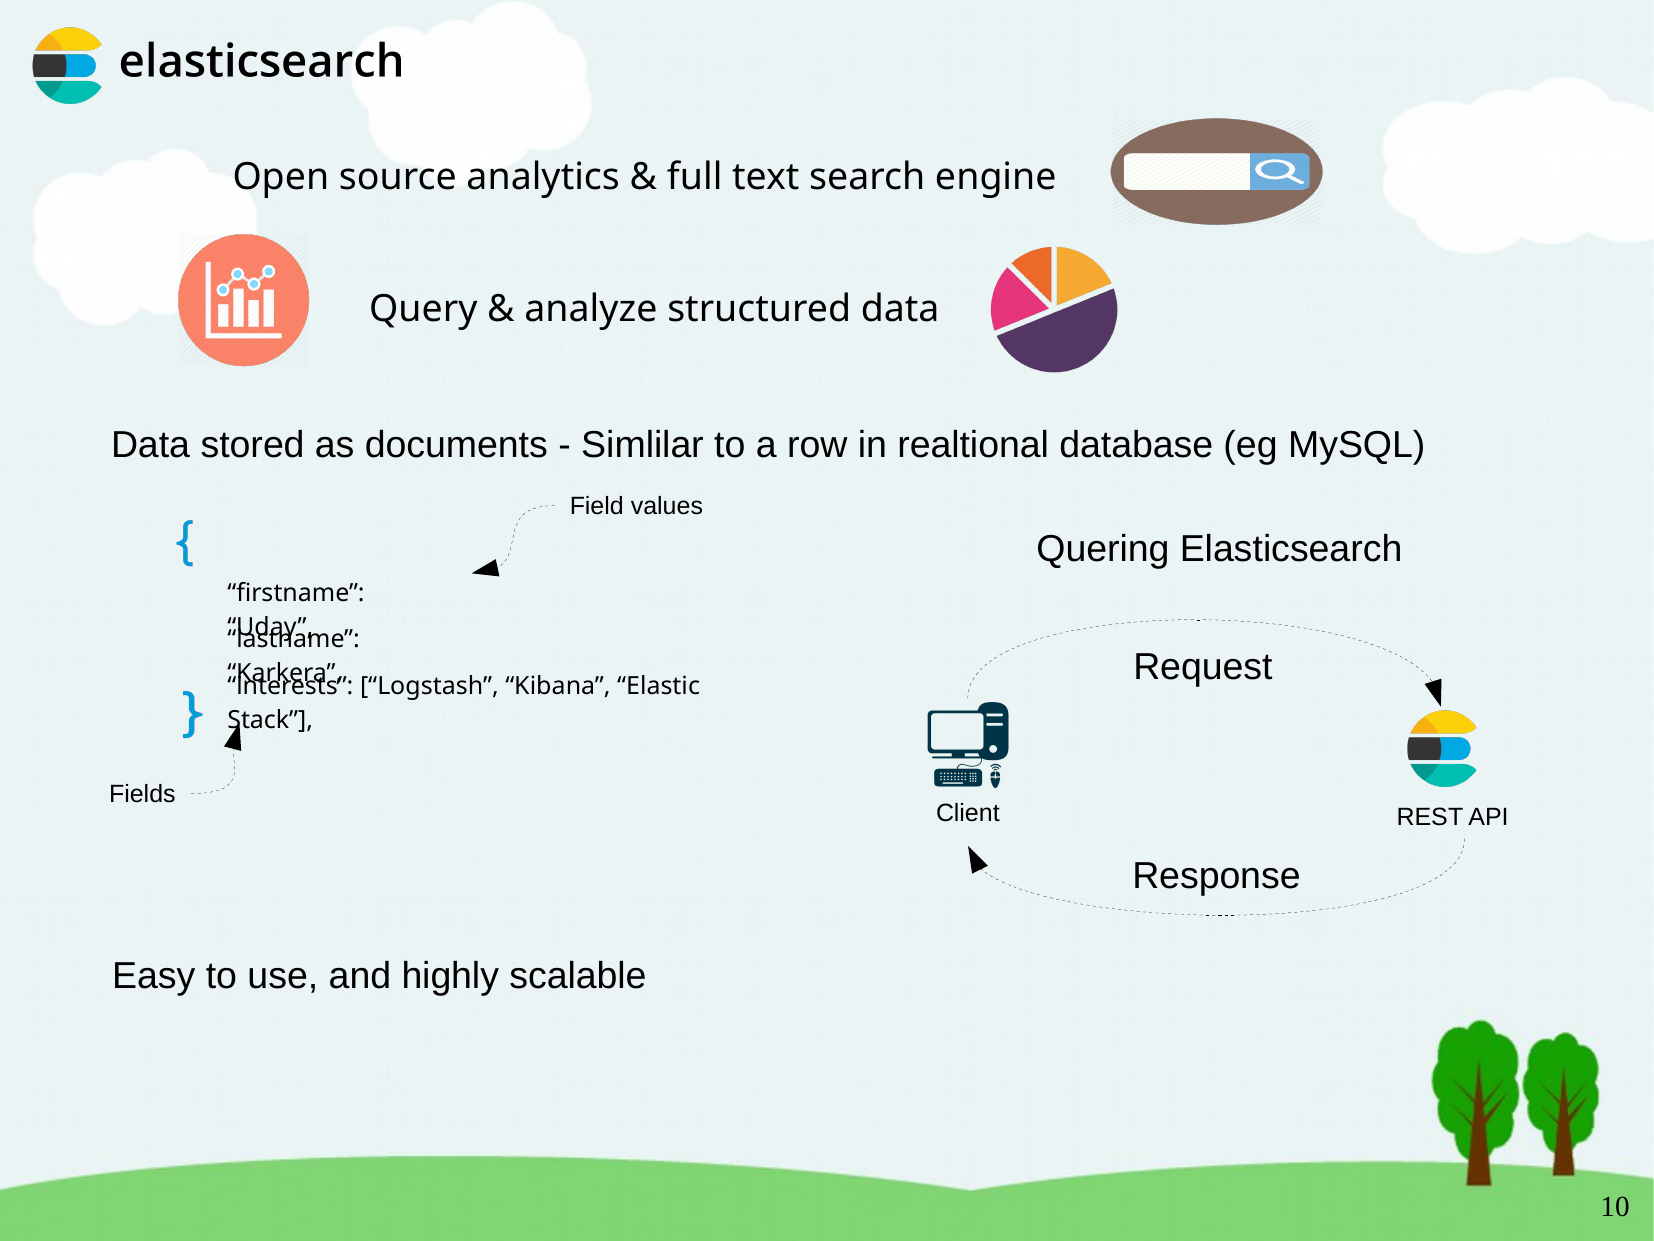

Open source analytics & full text search engine
Query & analyze structured data
Data stored as documents - Simlilar to a row in realtional database (eg MySQL)
Field values
Quering Elasticsearch
“firstname”: “Uday”,
“lastname”: “Karkera”,
Request
“interests”: [“Logstash”, “Kibana”, “Elastic Stack”],
Fields
Client
REST API
Easy to use, and highly scalable
10